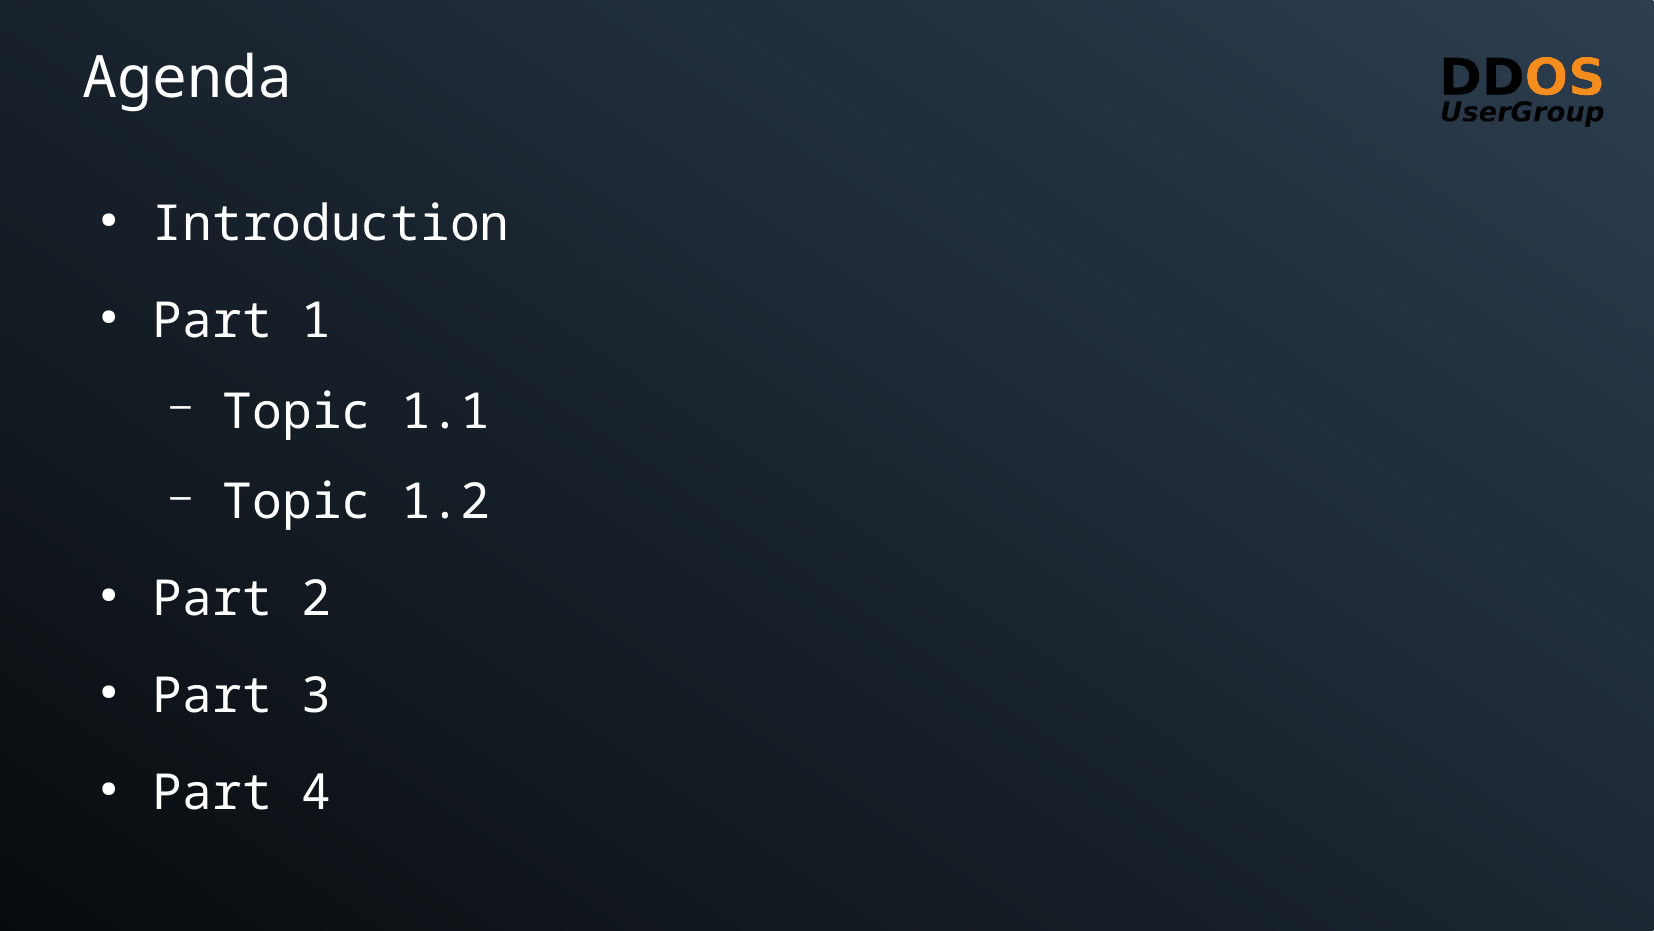

# Agenda
Introduction
Part 1
Topic 1.1
Topic 1.2
Part 2
Part 3
Part 4